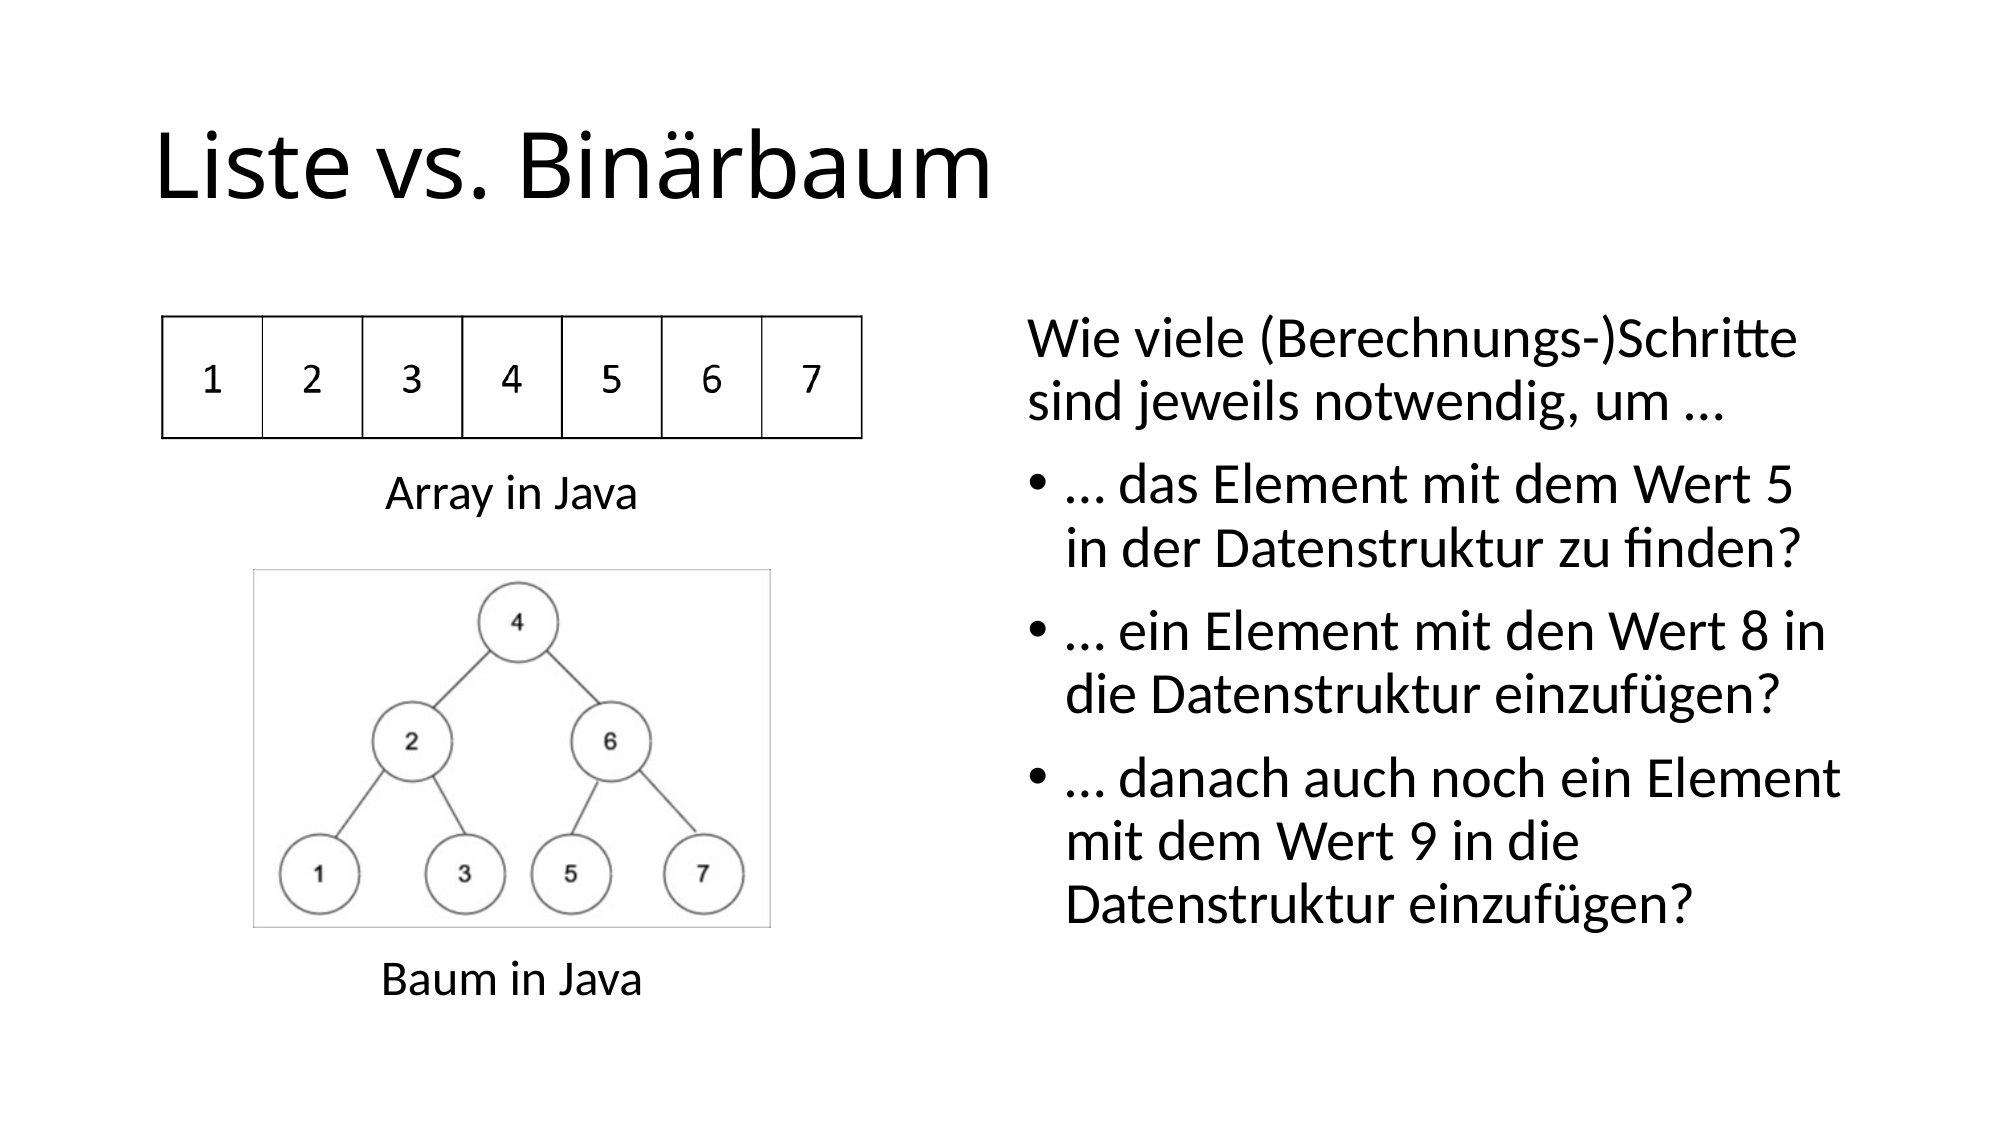

# Liste vs. Binärbaum
Wie viele (Berechnungs-)Schritte sind jeweils notwendig, um …
… das Element mit dem Wert 5 in der Datenstruktur zu finden?
… ein Element mit den Wert 8 in die Datenstruktur einzufügen?
… danach auch noch ein Element mit dem Wert 9 in die Datenstruktur einzufügen?
Array in Java
Baum in Java